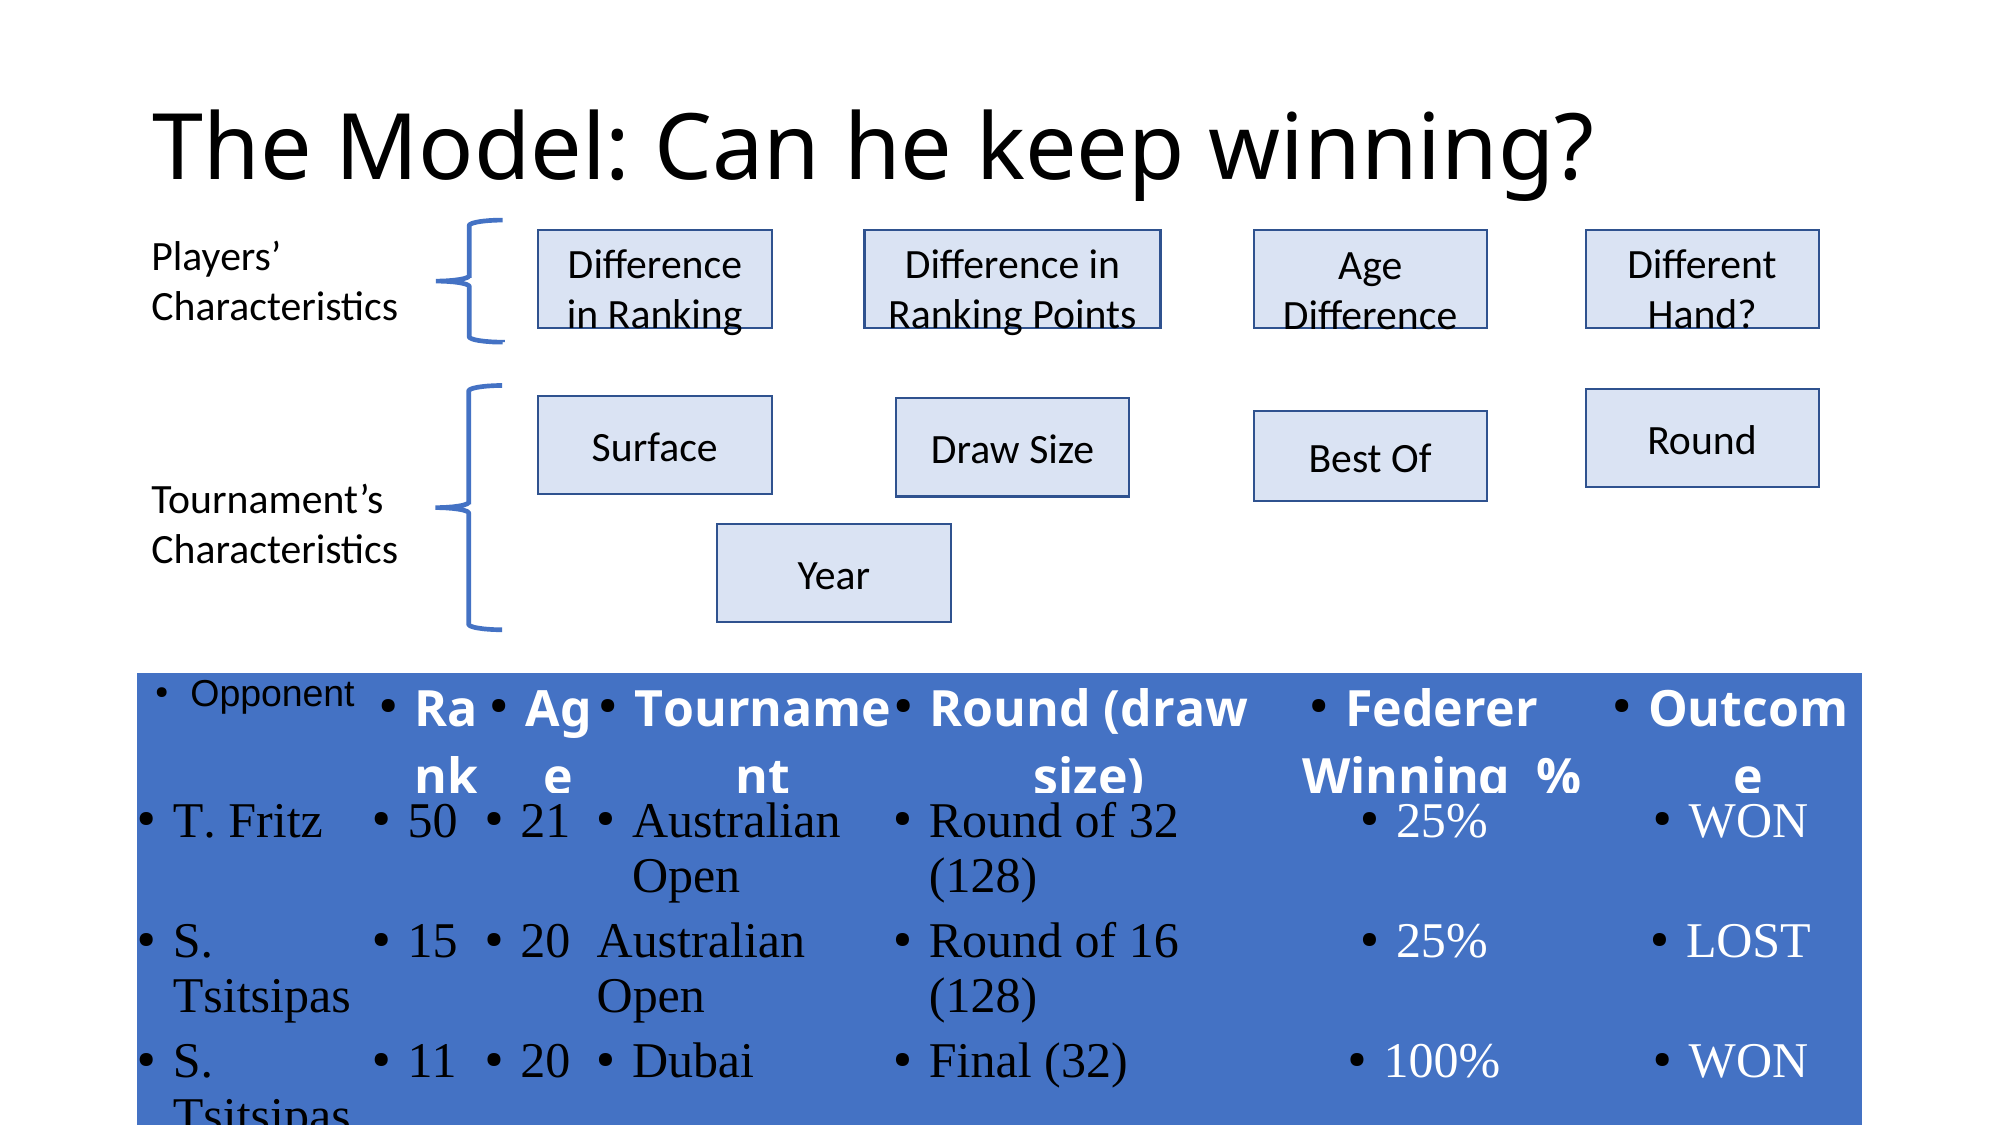

# The Model: Can he keep winning?
Players’ Characteristics
Difference in Ranking
Difference in Ranking Points
Different Hand?
Age Difference
Round
Surface
Draw Size
Best Of
Tournament’s Characteristics
Year
| Opponent | Rank | Age | Tournament | Round (draw size) | Federer Winning % | Outcome |
| --- | --- | --- | --- | --- | --- | --- |
| T. Fritz | 50 | 21 | Australian Open | Round of 32 (128) | 25% | WON |
| S. Tsitsipas | 15 | 20 | Australian Open | Round of 16 (128) | 25% | LOST |
| S. Tsitsipas | 11 | 20 | Dubai | Final (32) | 100% | WON |
| K. Anderson | 8 | 32 | Wimbledon | Quarter-Finals (128) | 50% | - |